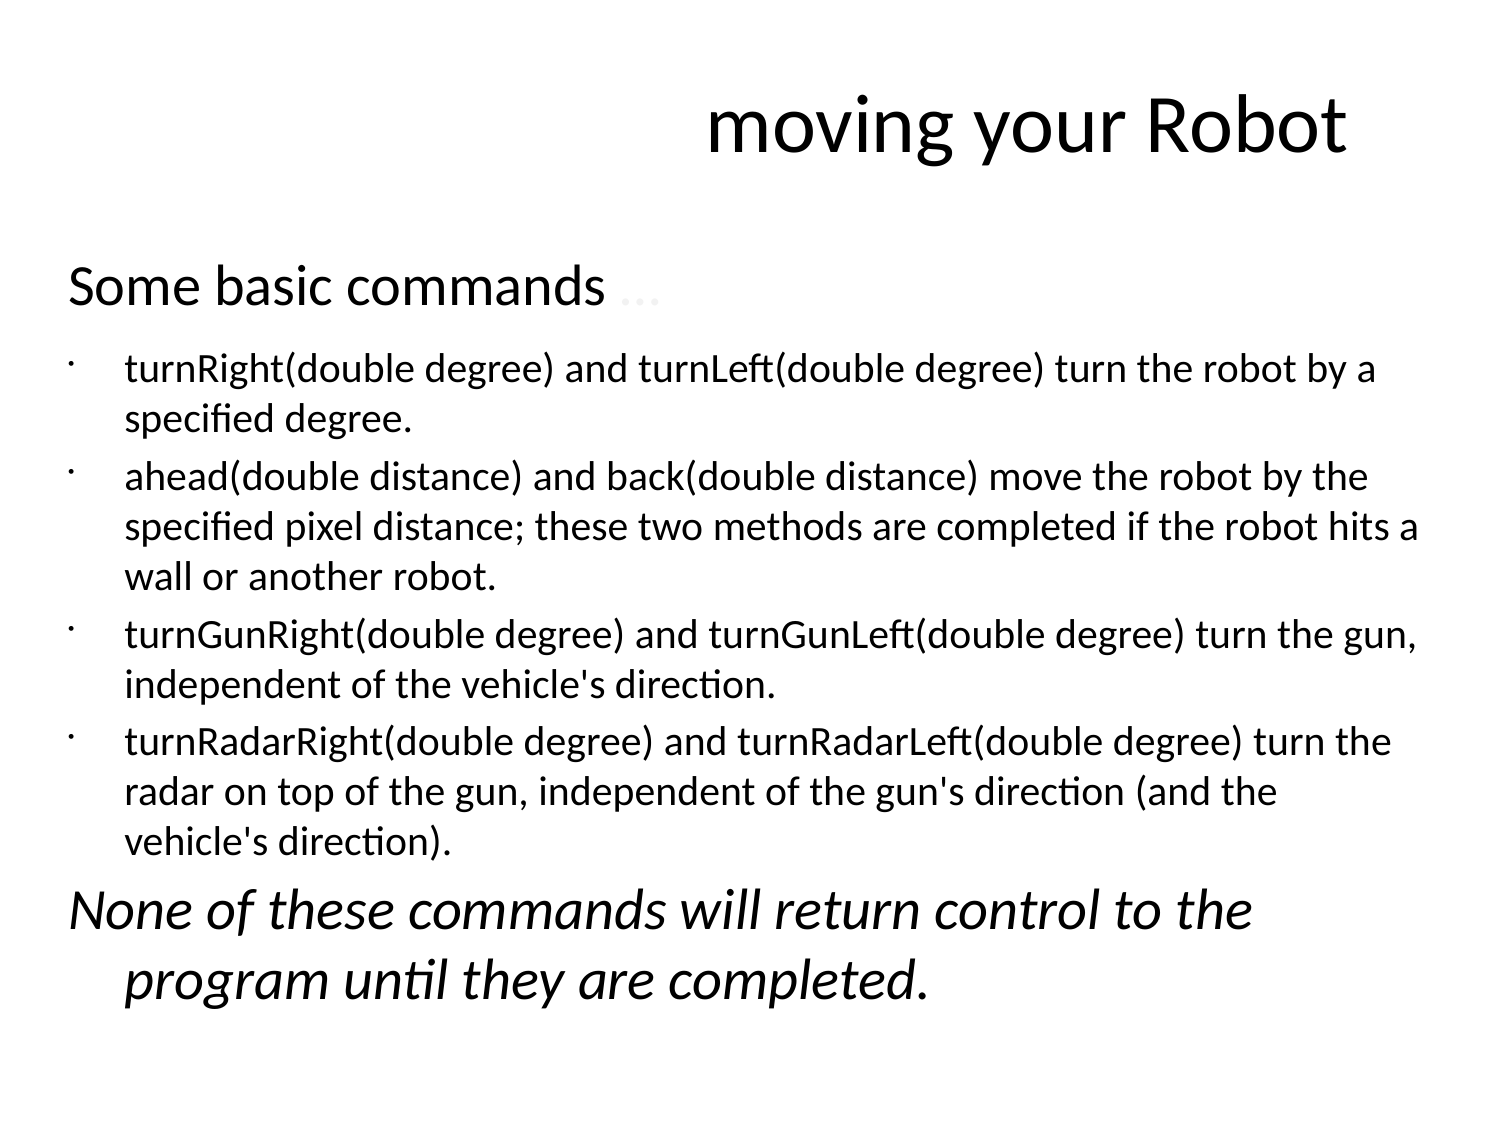

# moving your Robot
Some basic commands …
turnRight(double degree) and turnLeft(double degree) turn the robot by a specified degree.
ahead(double distance) and back(double distance) move the robot by the specified pixel distance; these two methods are completed if the robot hits a wall or another robot.
turnGunRight(double degree) and turnGunLeft(double degree) turn the gun, independent of the vehicle's direction.
turnRadarRight(double degree) and turnRadarLeft(double degree) turn the radar on top of the gun, independent of the gun's direction (and the vehicle's direction).
None of these commands will return control to the program until they are completed.